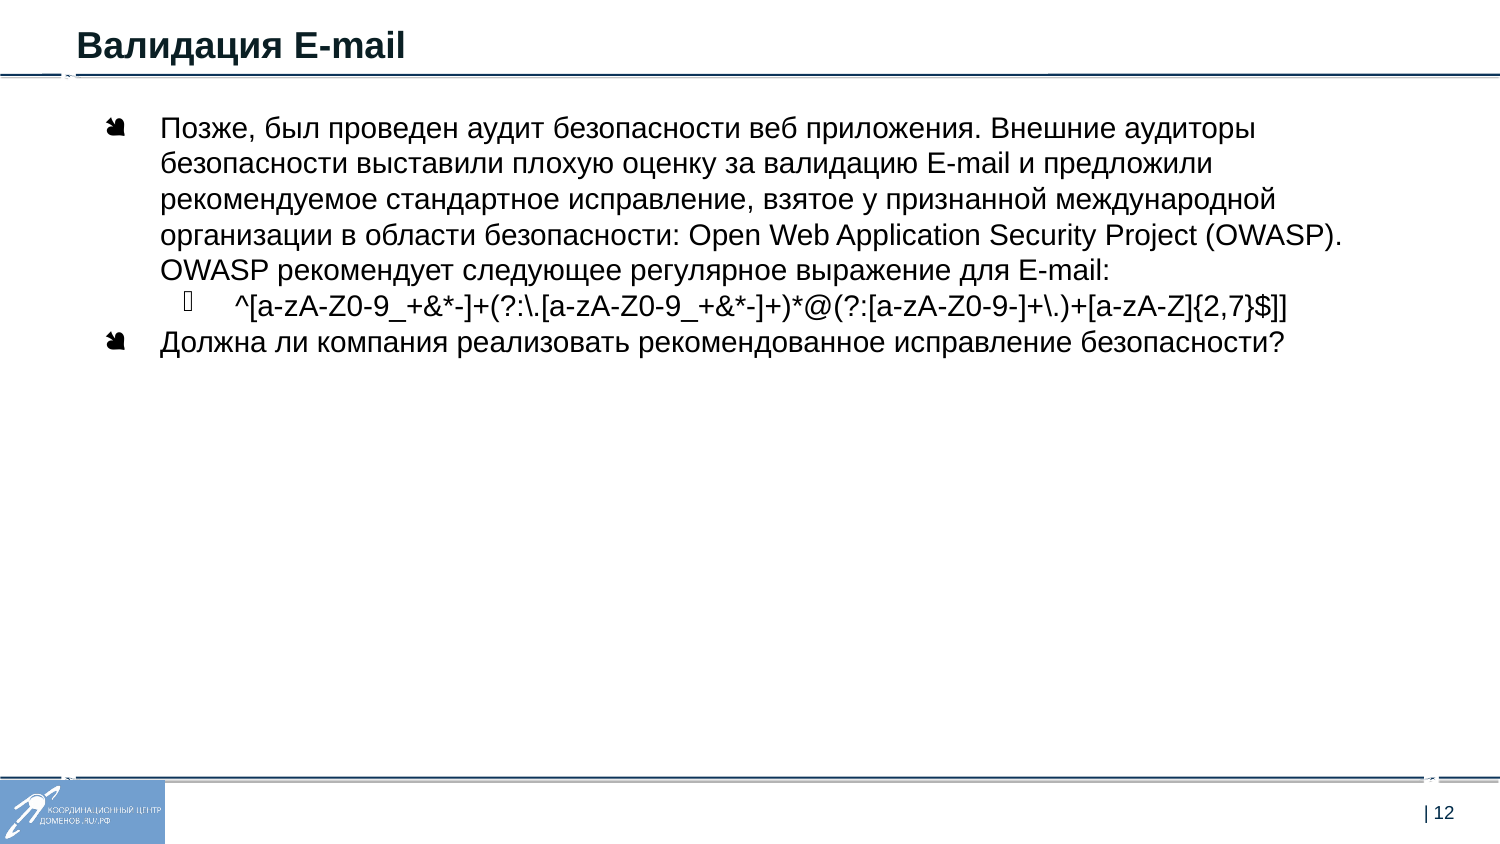

# Валидация E-mail
Позже, был проведен аудит безопасности веб приложения. Внешние аудиторы безопасности выставили плохую оценку за валидацию E-mail и предложили рекомендуемое стандартное исправление, взятое у признанной международной организации в области безопасности: Open Web Application Security Project (OWASP). OWASP рекомендует следующее регулярное выражение для E-mail:
^[a-zA-Z0-9_+&*-]+(?:\.[a-zA-Z0-9_+&*-]+)*@(?:[a-zA-Z0-9-]+\.)+[a-zA-Z]{2,7}$]]
Должна ли компания реализовать рекомендованное исправление безопасности?